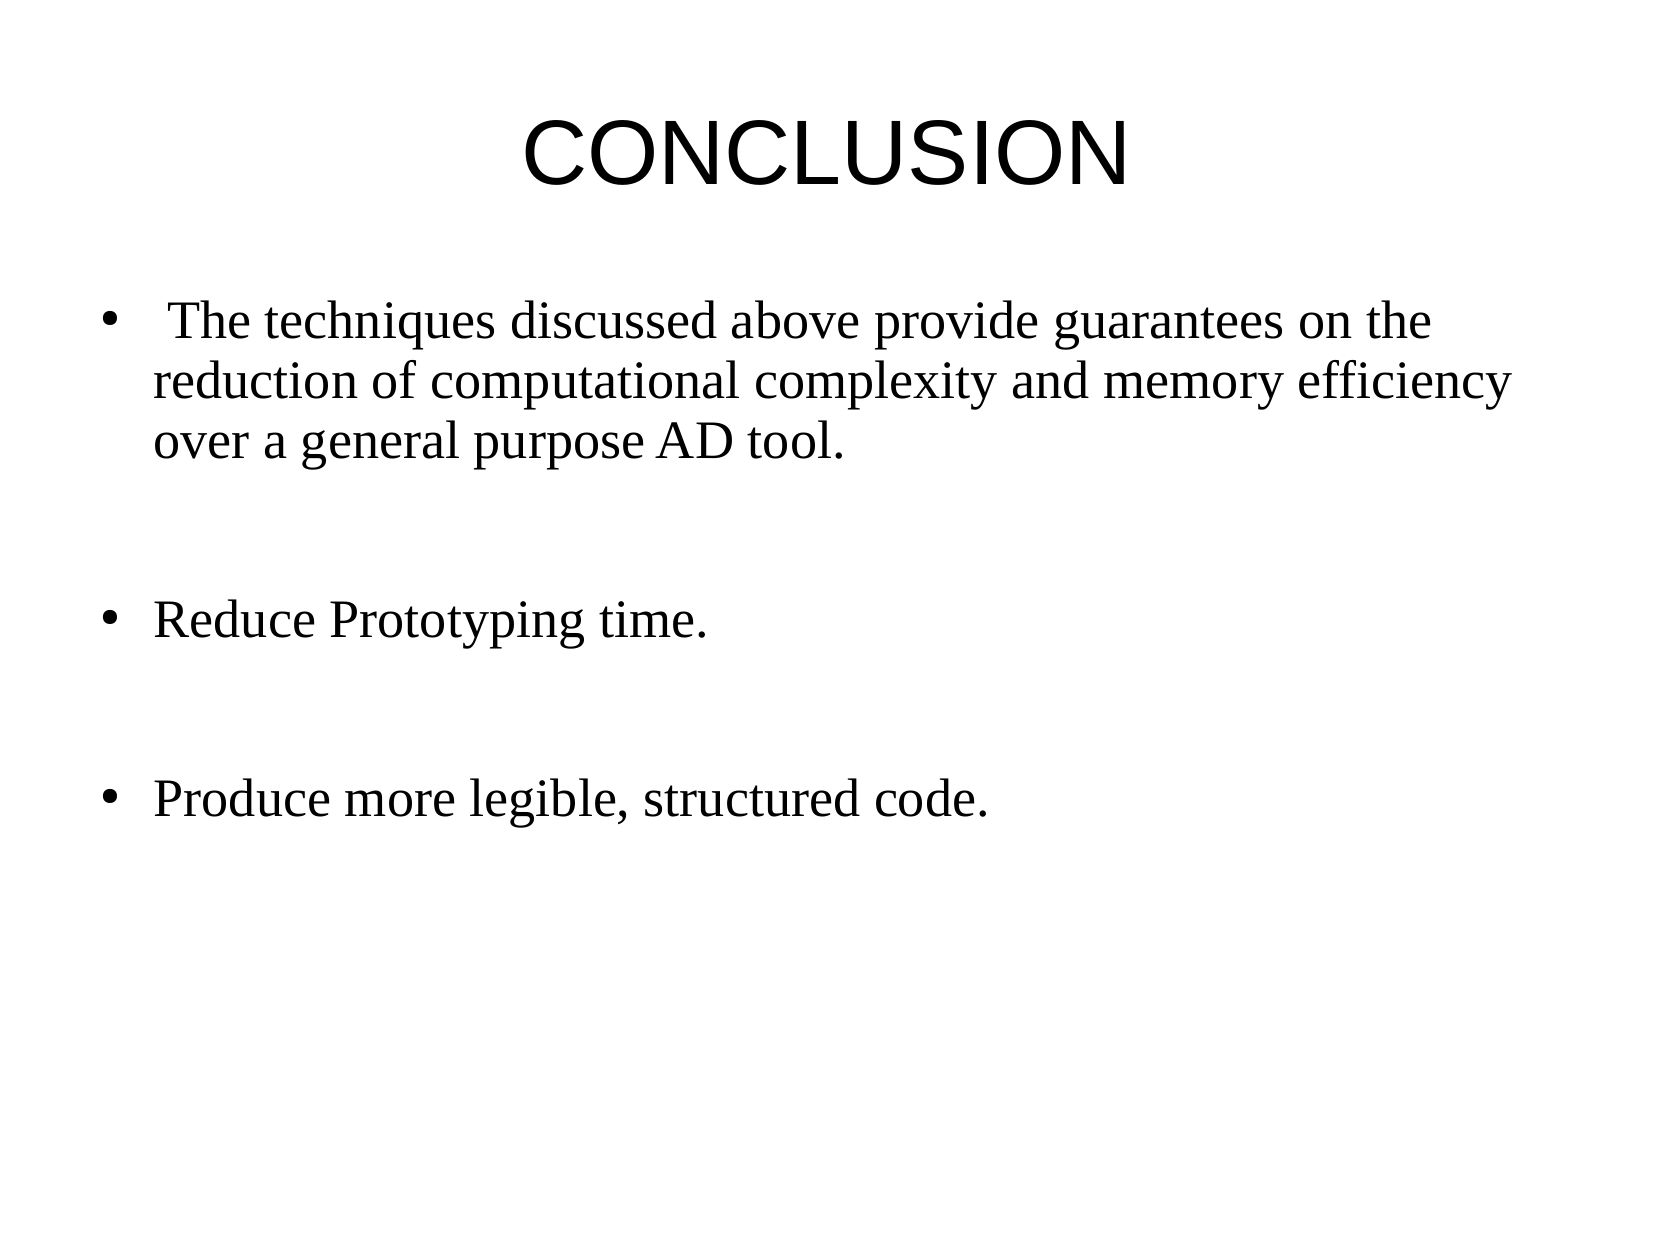

# CONCLUSION
 The techniques discussed above provide guarantees on the reduction of computational complexity and memory efficiency over a general purpose AD tool.
Reduce Prototyping time.
Produce more legible, structured code.